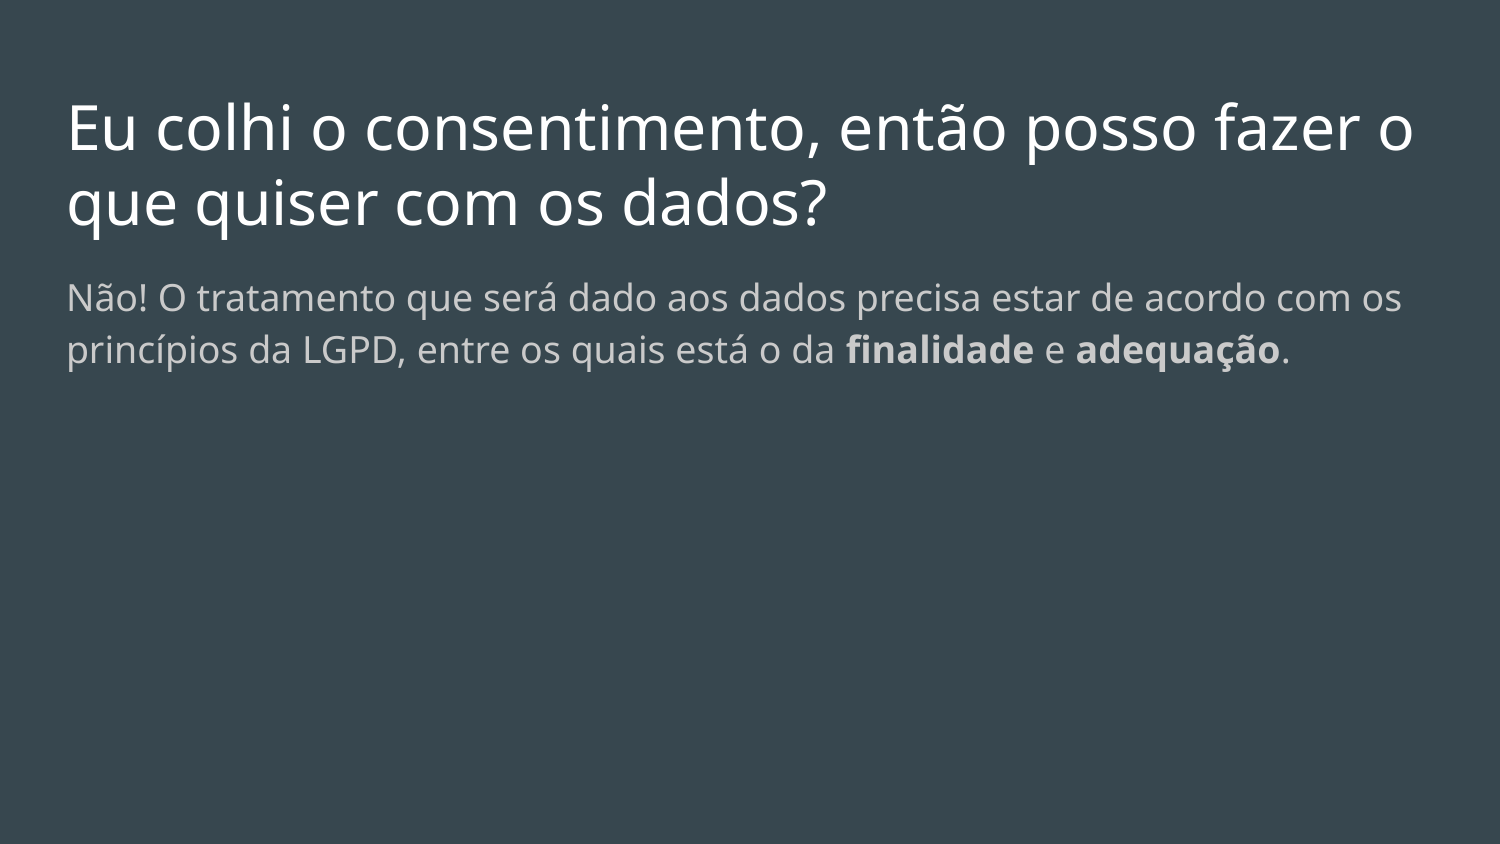

# Eu colhi o consentimento, então posso fazer o que quiser com os dados?
Não! O tratamento que será dado aos dados precisa estar de acordo com os princípios da LGPD, entre os quais está o da finalidade e adequação.